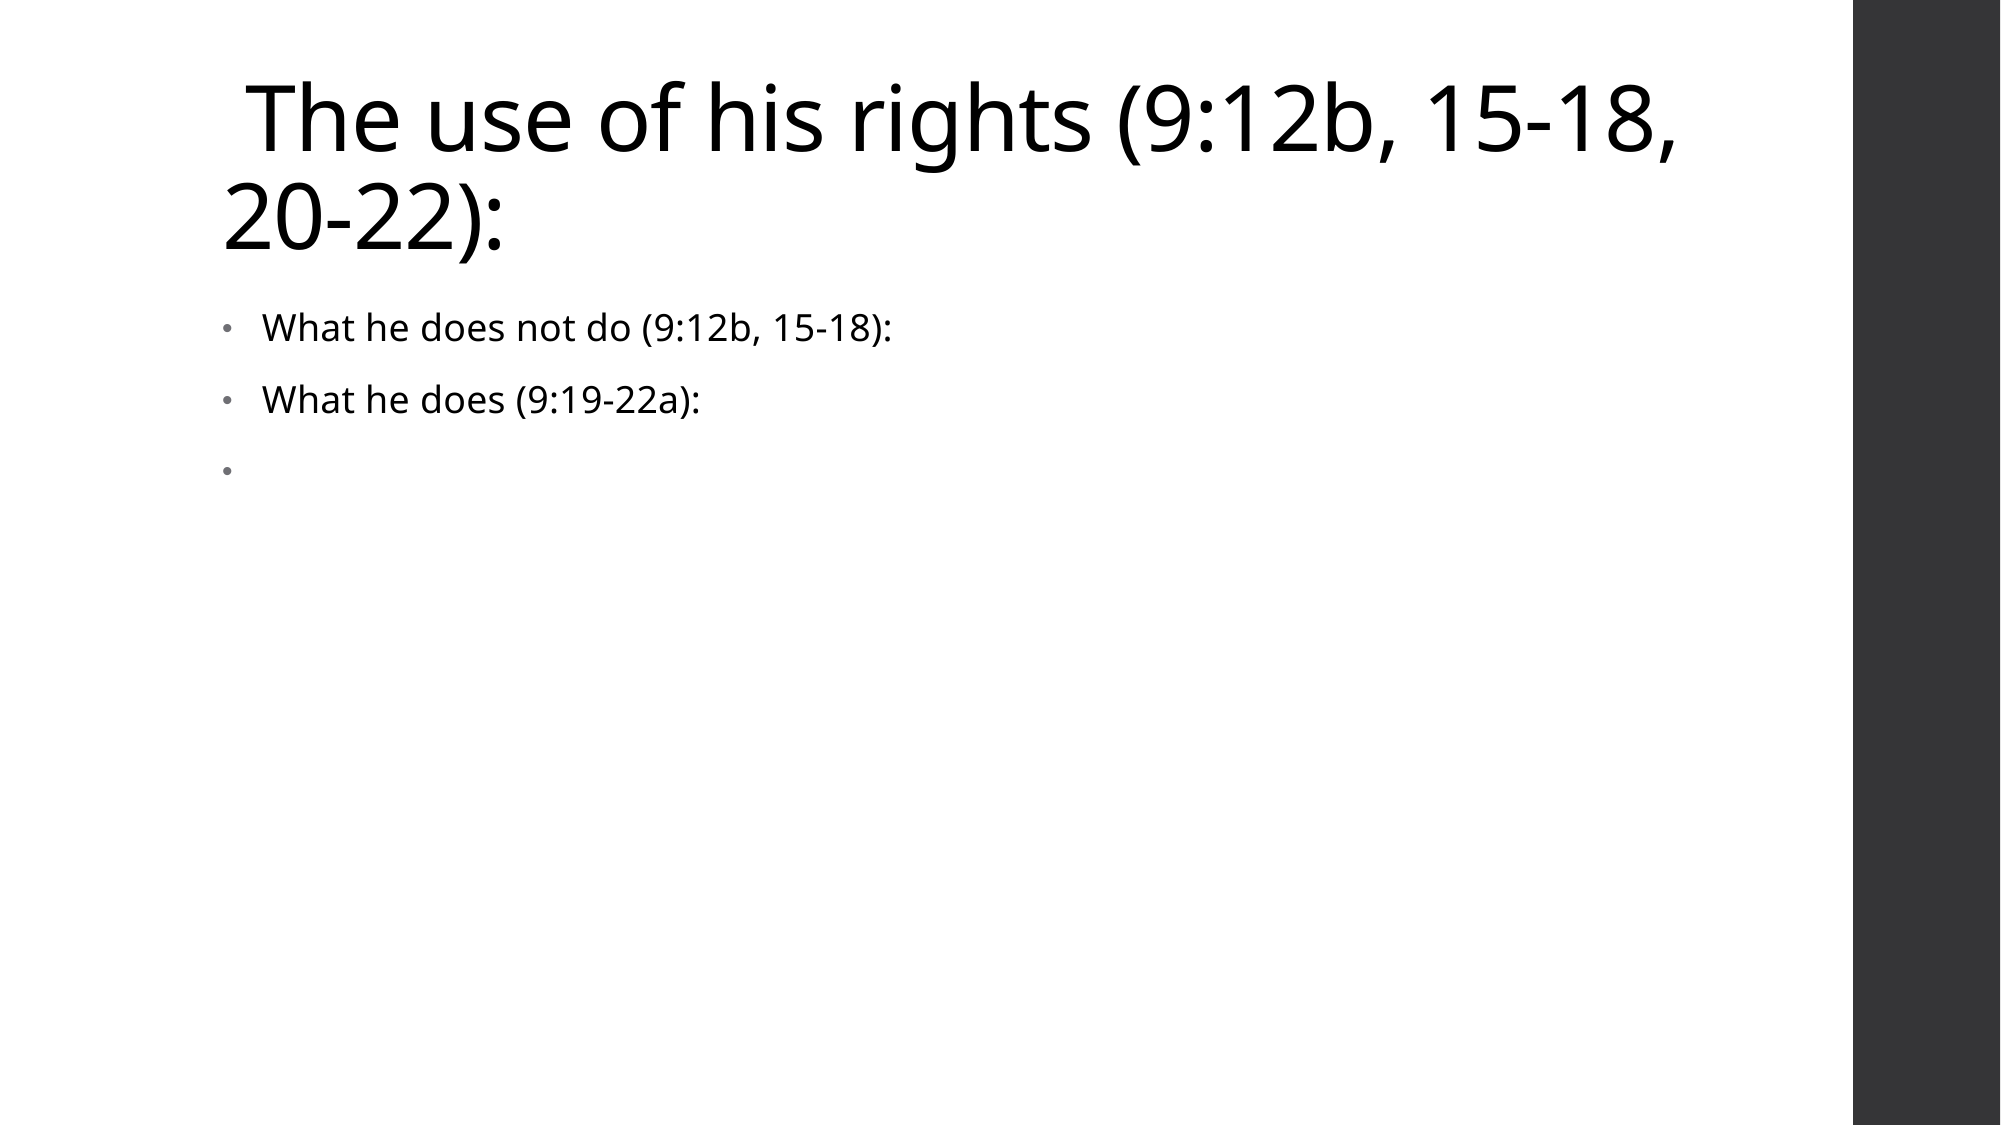

# The use of his rights (9:12b, 15-18, 20-22):
 What he does not do (9:12b, 15-18):
 What he does (9:19-22a):